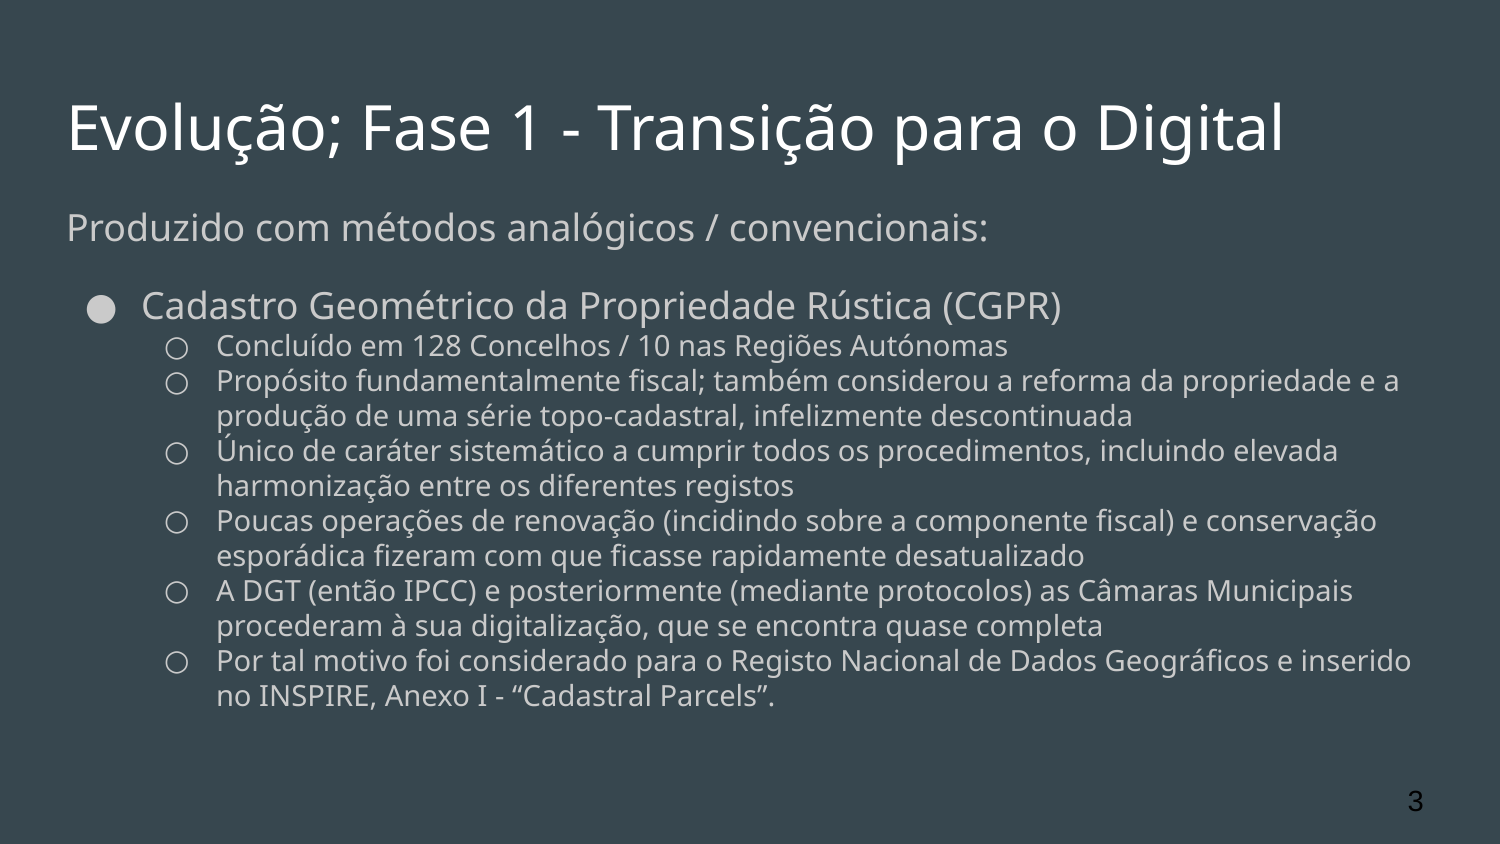

# Evolução; Fase 1 - Transição para o Digital
Produzido com métodos analógicos / convencionais:
Cadastro Geométrico da Propriedade Rústica (CGPR)
Concluído em 128 Concelhos / 10 nas Regiões Autónomas
Propósito fundamentalmente fiscal; também considerou a reforma da propriedade e a produção de uma série topo-cadastral, infelizmente descontinuada
Único de caráter sistemático a cumprir todos os procedimentos, incluindo elevada harmonização entre os diferentes registos
Poucas operações de renovação (incidindo sobre a componente fiscal) e conservação esporádica fizeram com que ficasse rapidamente desatualizado
A DGT (então IPCC) e posteriormente (mediante protocolos) as Câmaras Municipais procederam à sua digitalização, que se encontra quase completa
Por tal motivo foi considerado para o Registo Nacional de Dados Geográficos e inserido no INSPIRE, Anexo I - “Cadastral Parcels”.